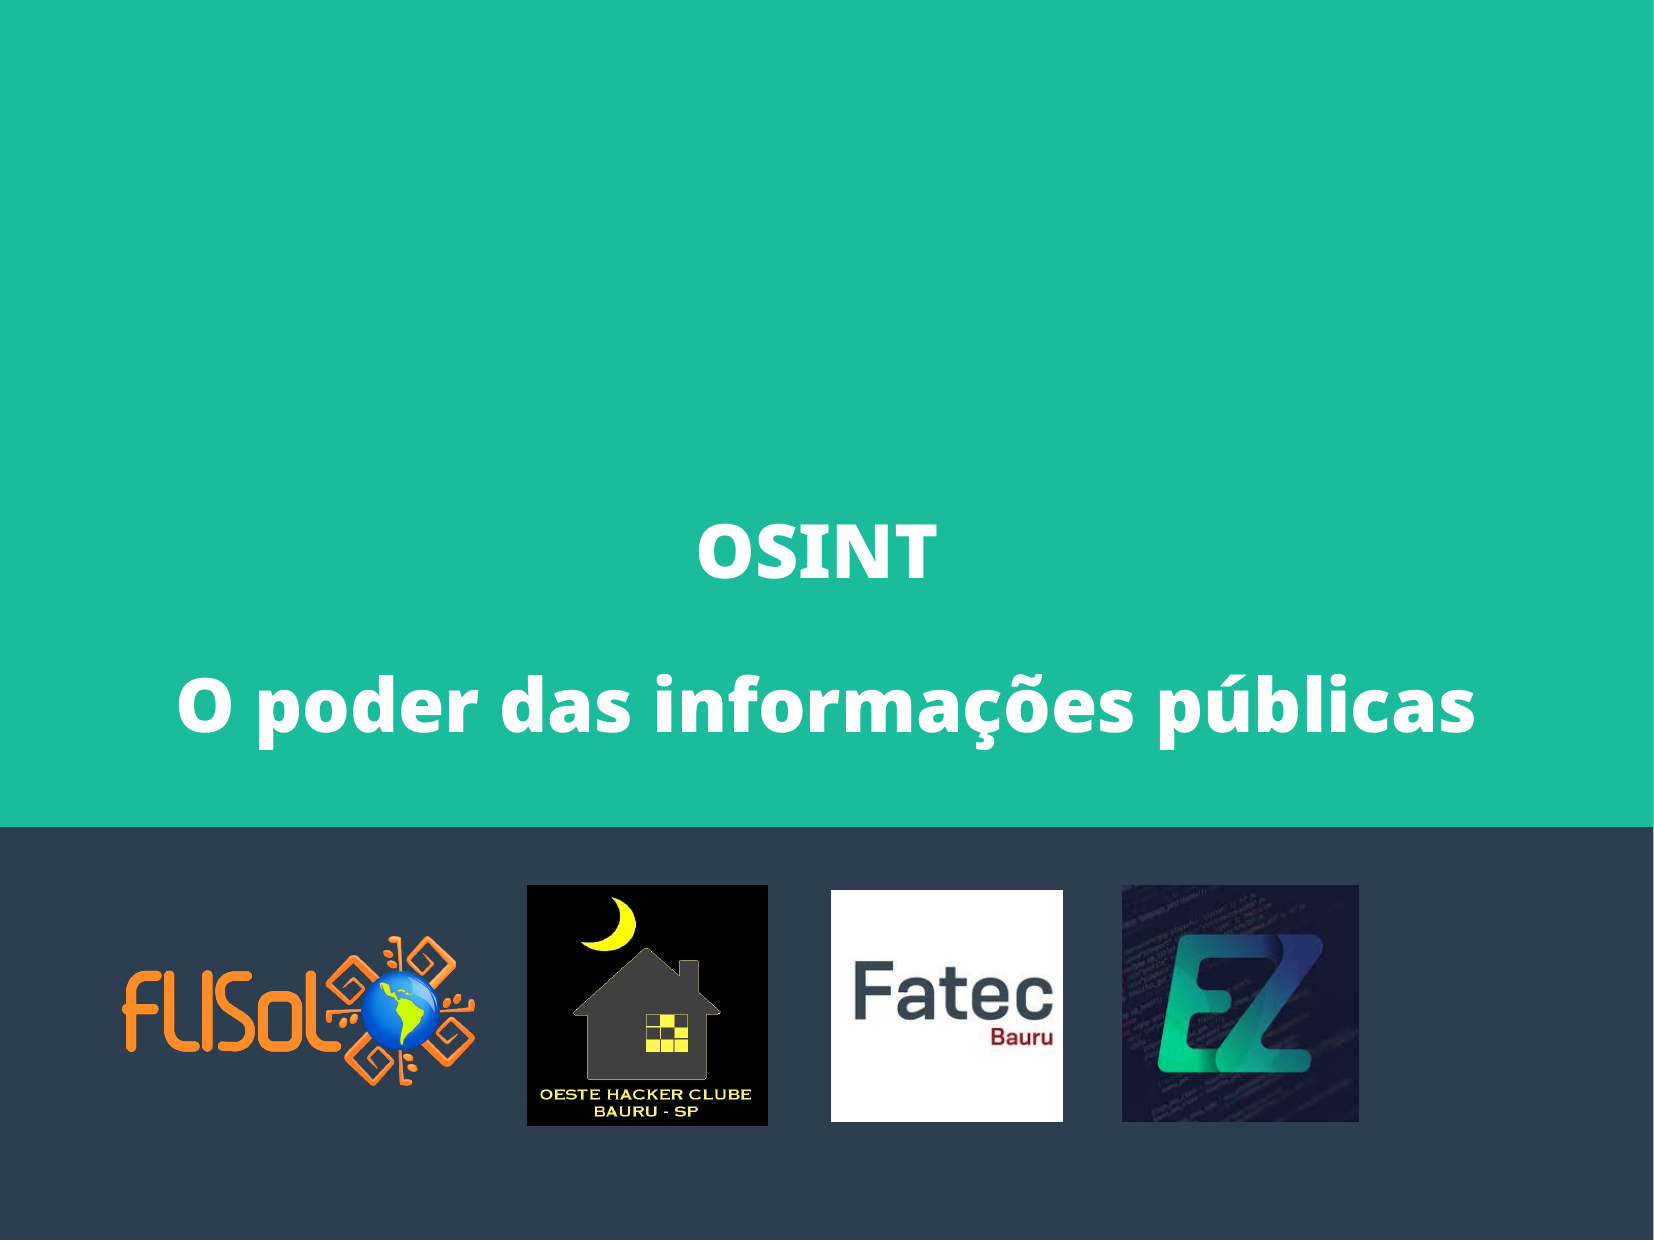

# OSINT O poder das informações públicas